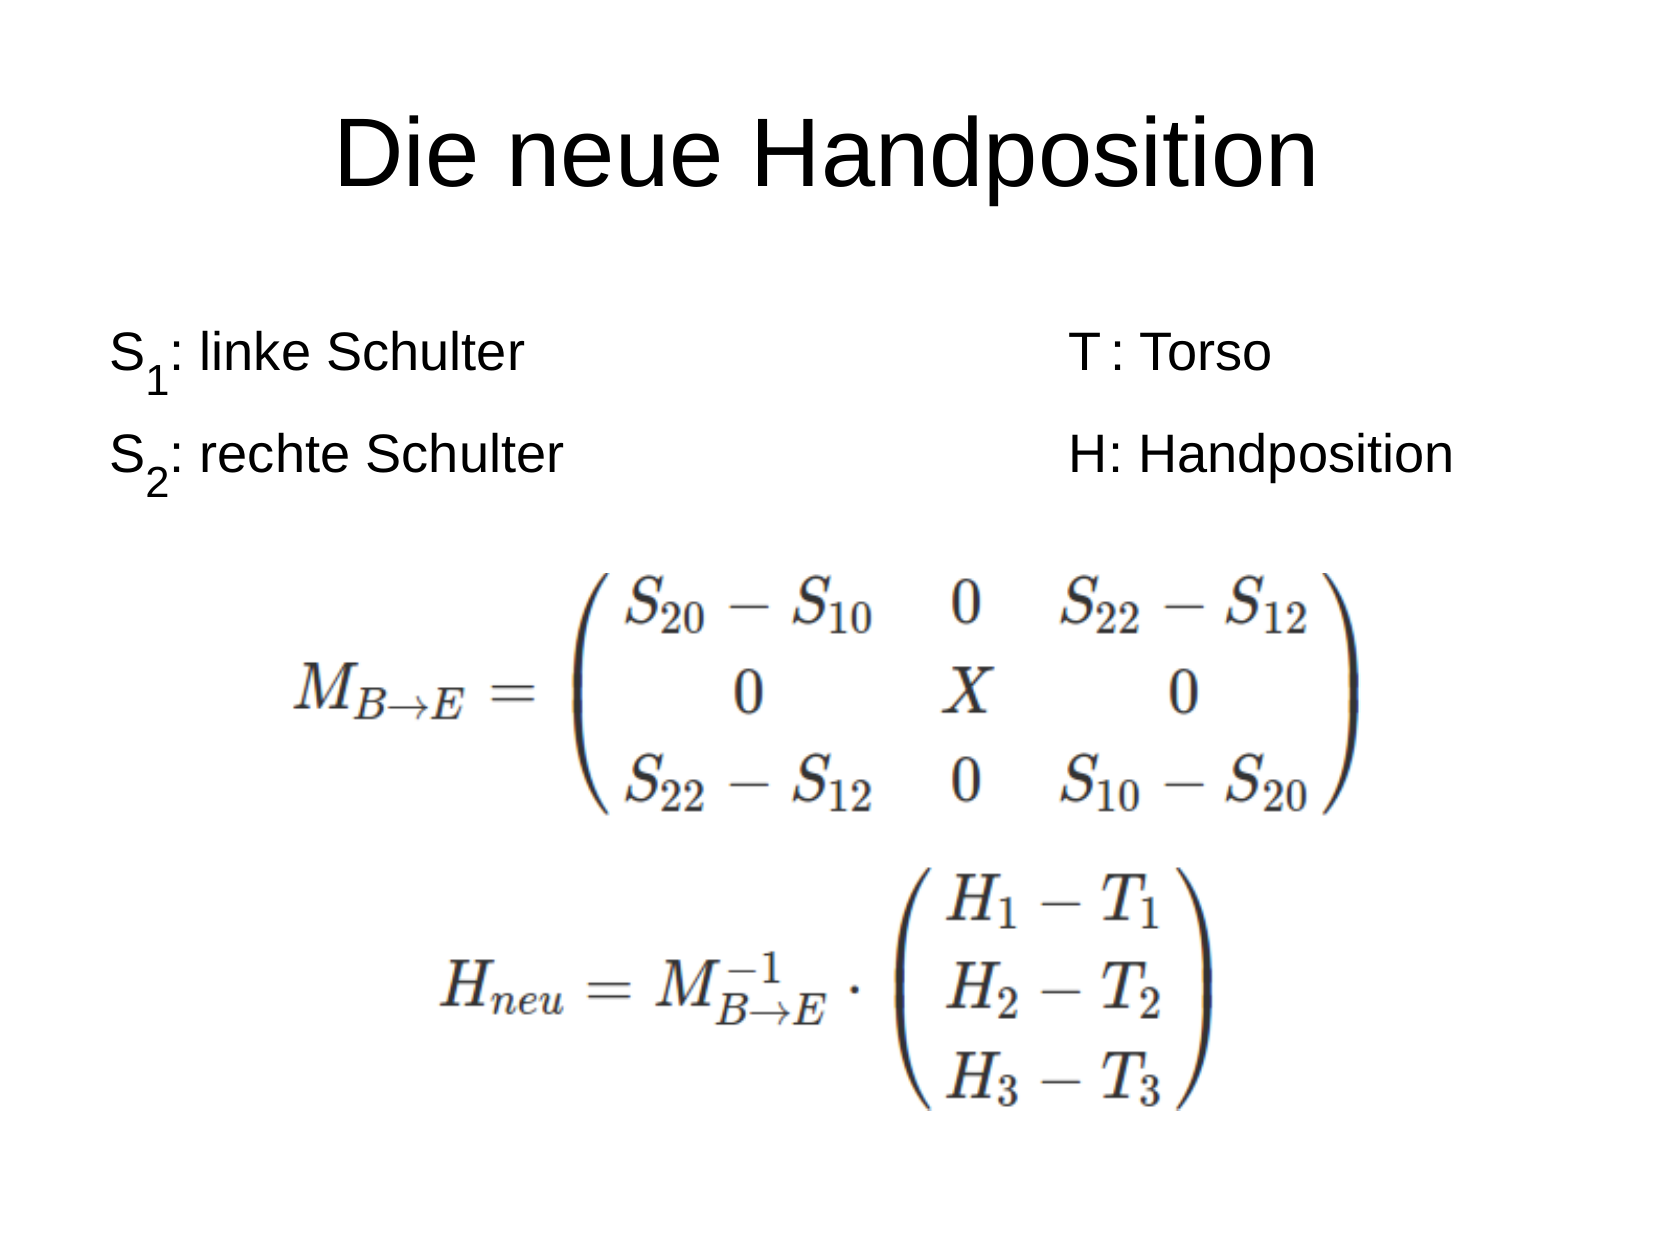

# Die neue Handposition
S1: linke Schulter								T : Torso
S2: rechte Schulter							H: Handposition